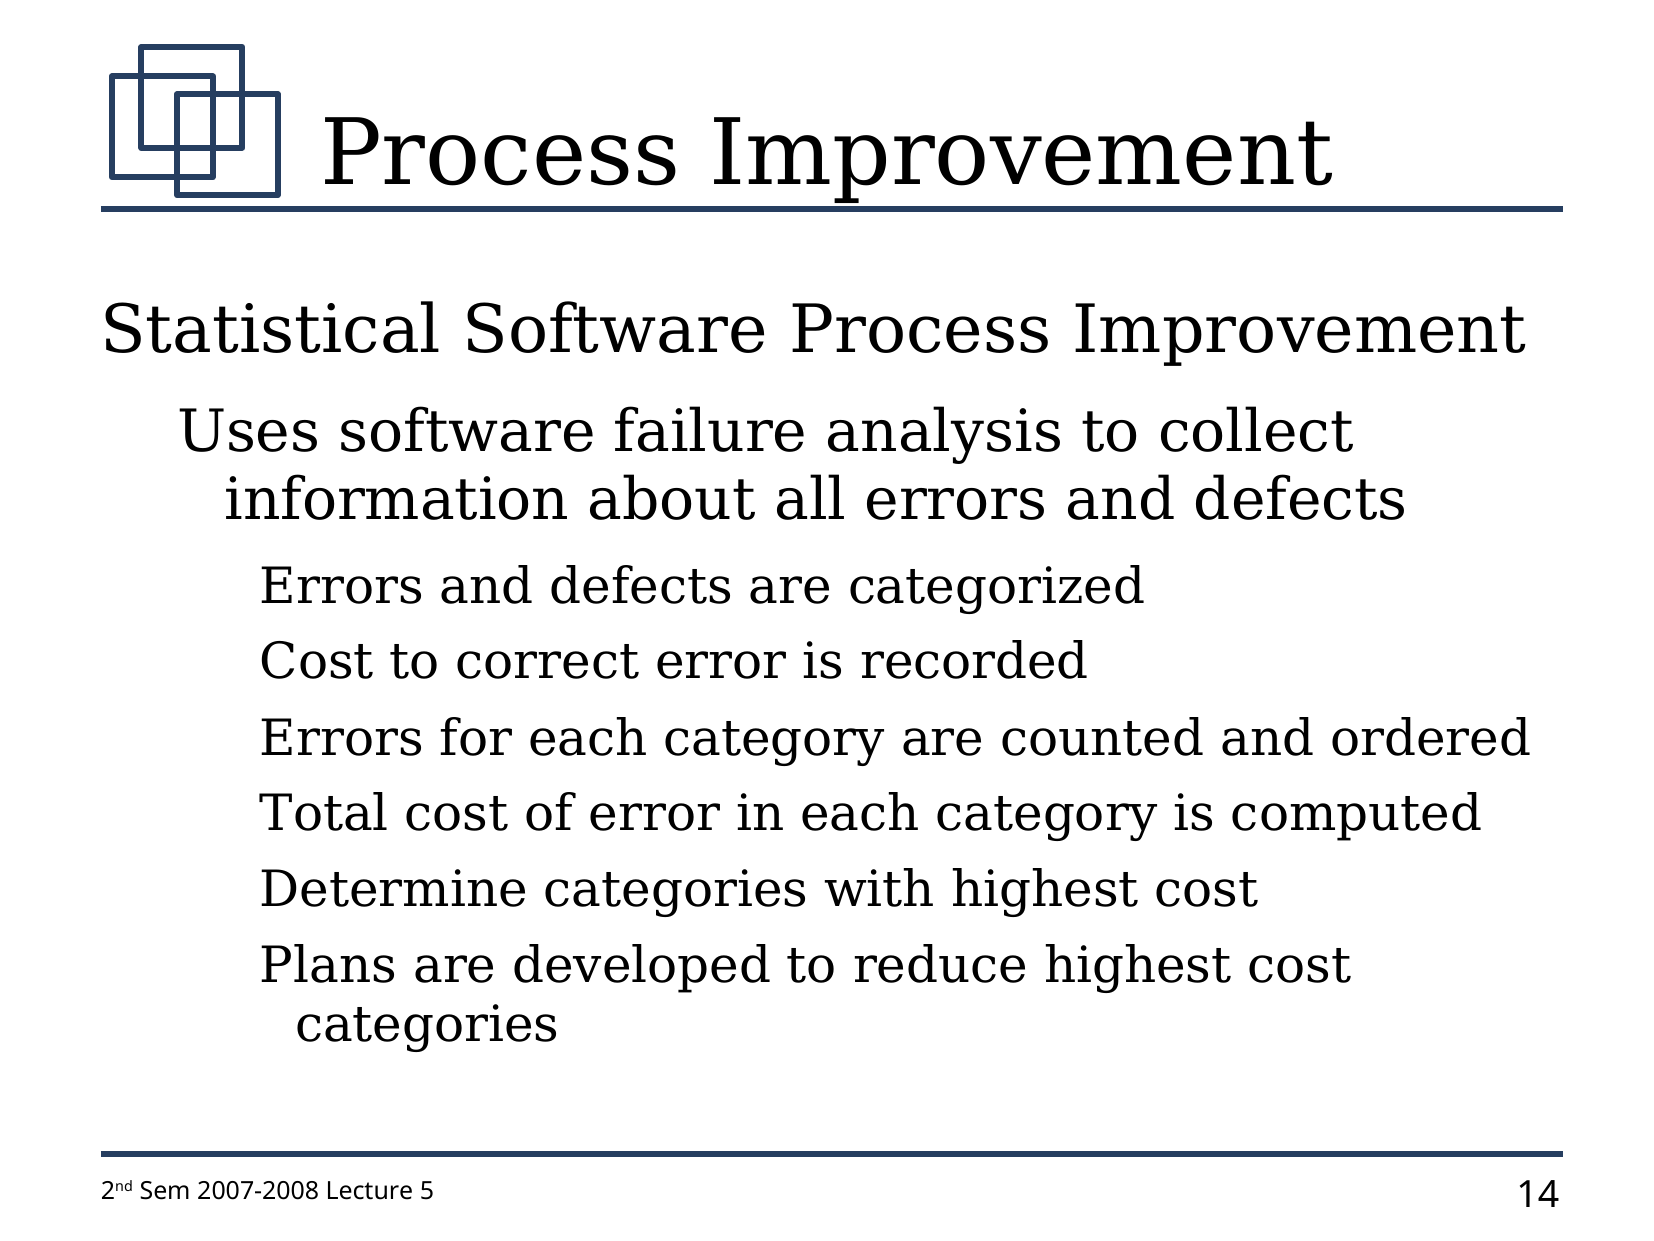

# Process Improvement
Statistical Software Process Improvement
Uses software failure analysis to collect information about all errors and defects
Errors and defects are categorized
Cost to correct error is recorded
Errors for each category are counted and ordered
Total cost of error in each category is computed
Determine categories with highest cost
Plans are developed to reduce highest cost categories